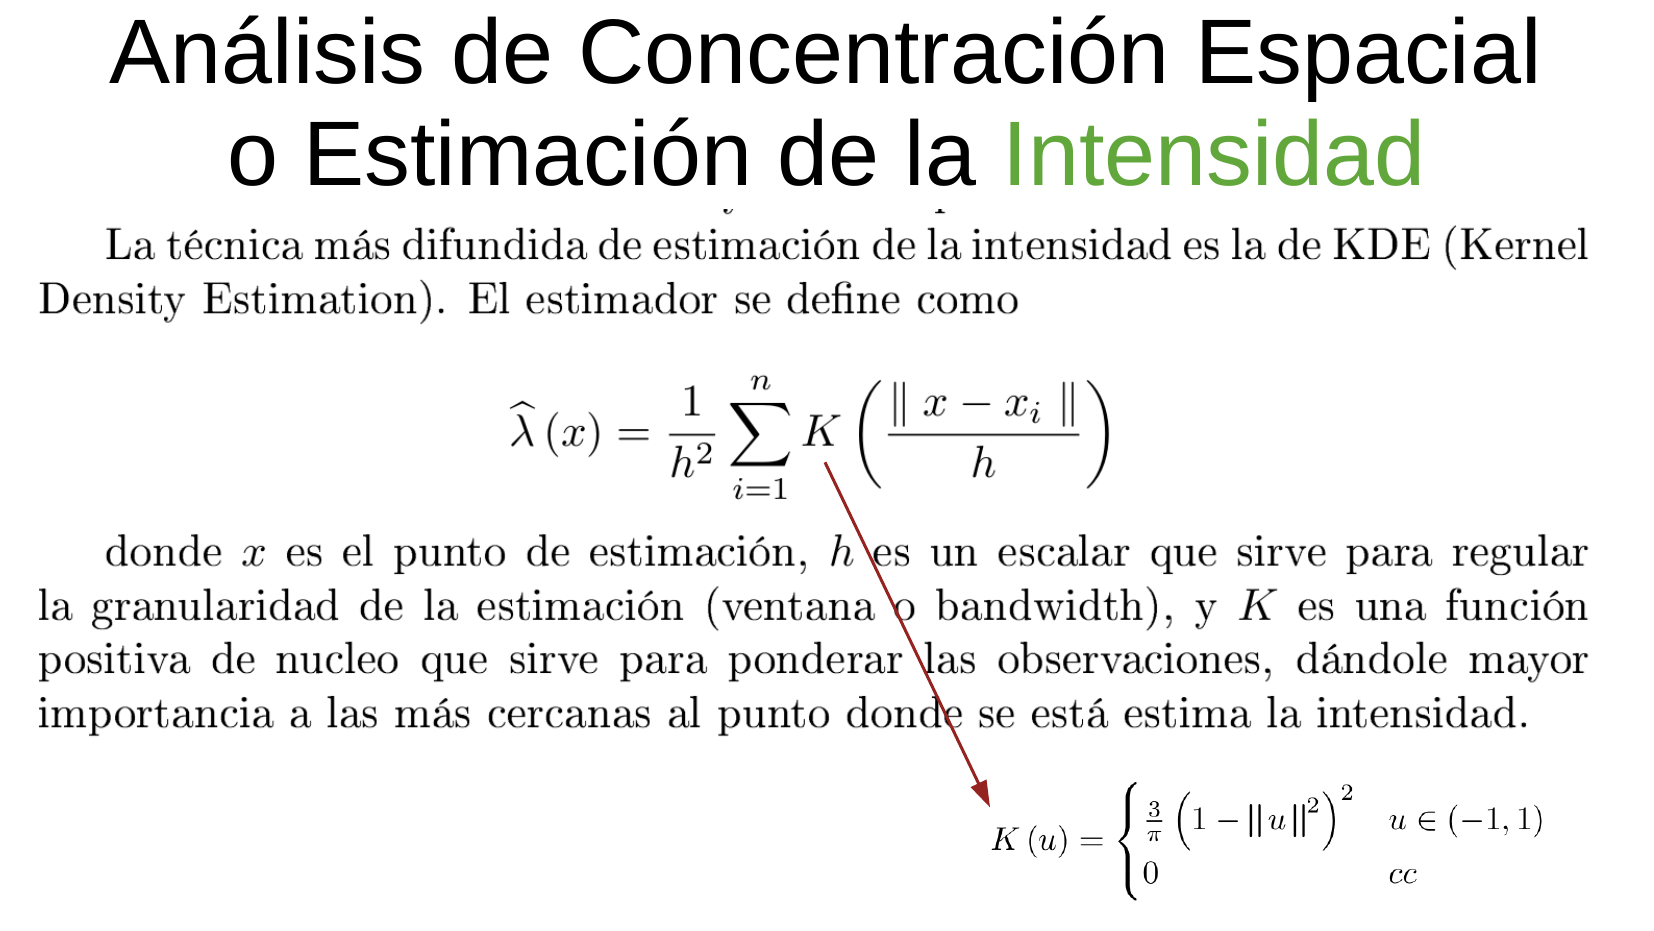

# Análisis de Concentración Espacial o Estimación de la Intensidad